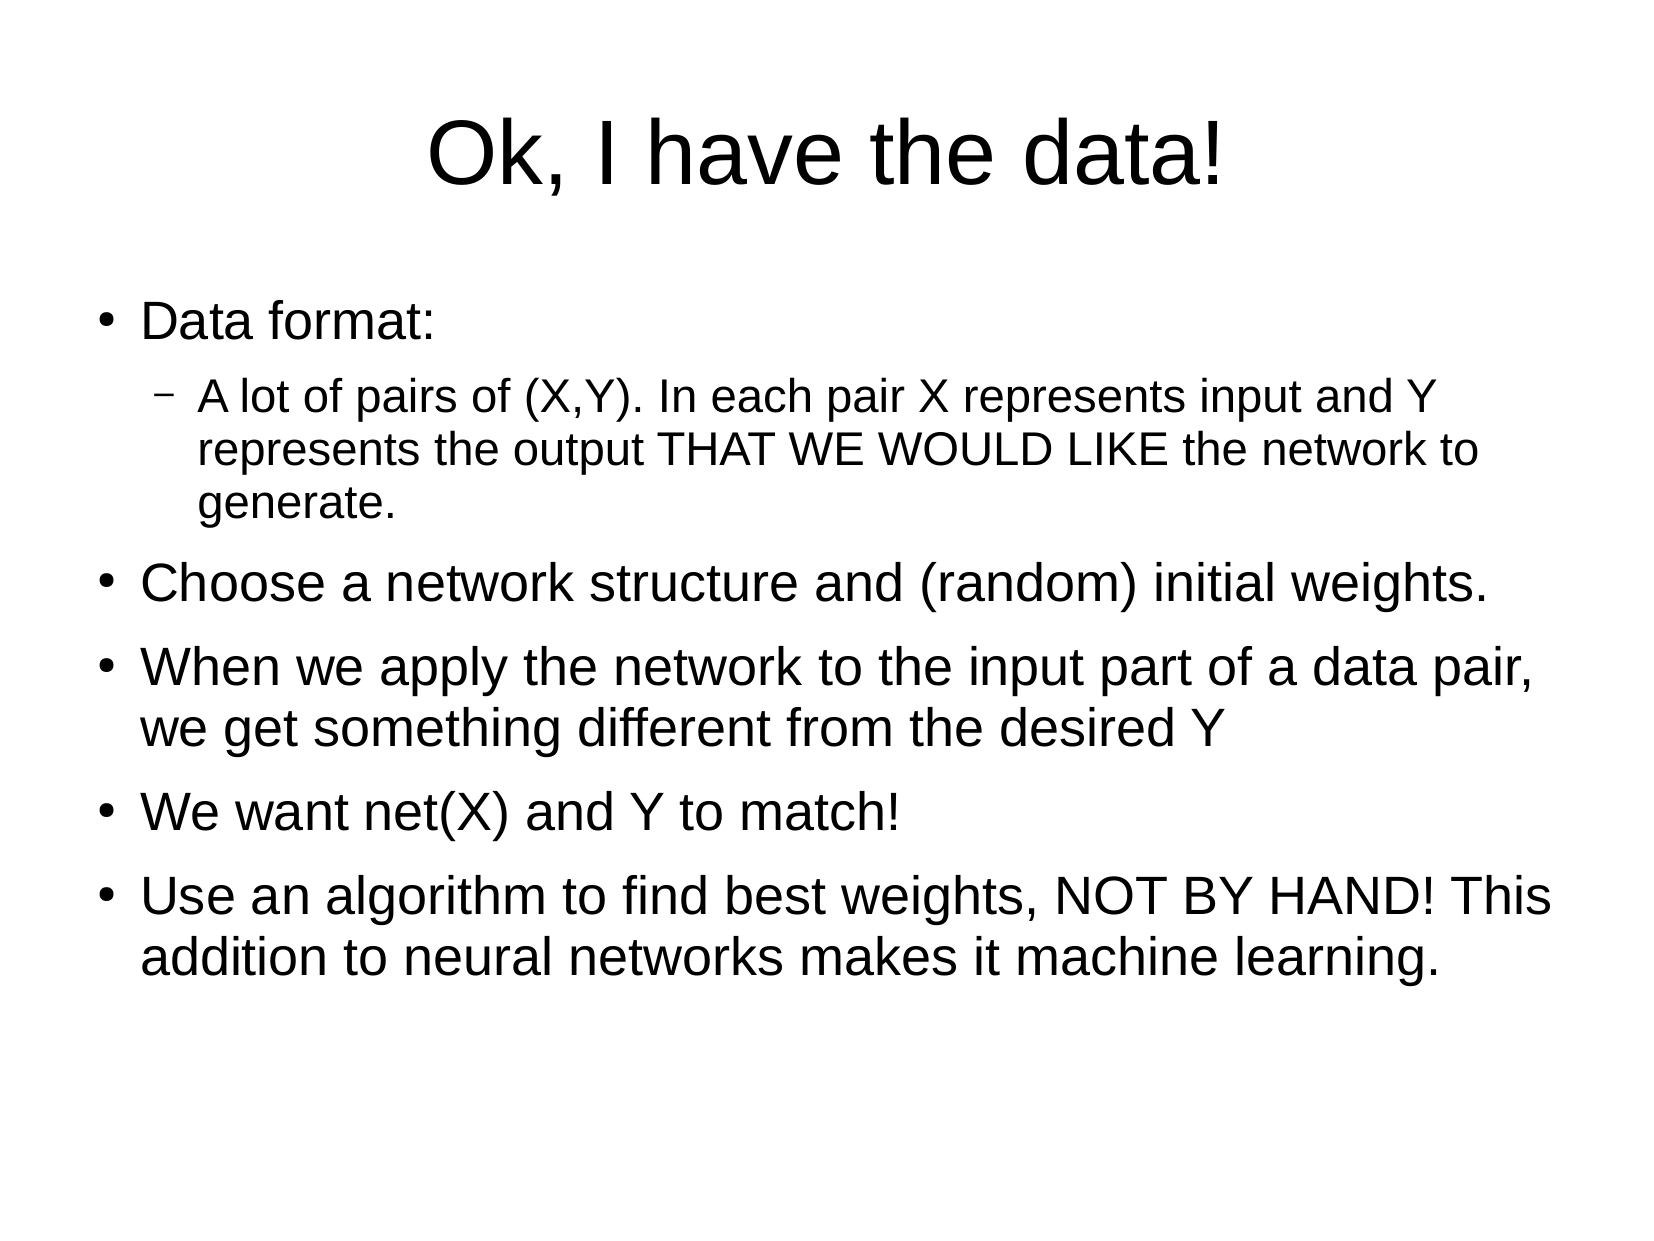

# Ok, I have the data!
Data format:
A lot of pairs of (X,Y). In each pair X represents input and Y represents the output THAT WE WOULD LIKE the network to generate.
Choose a network structure and (random) initial weights.
When we apply the network to the input part of a data pair, we get something different from the desired Y
We want net(X) and Y to match!
Use an algorithm to find best weights, NOT BY HAND! This addition to neural networks makes it machine learning.